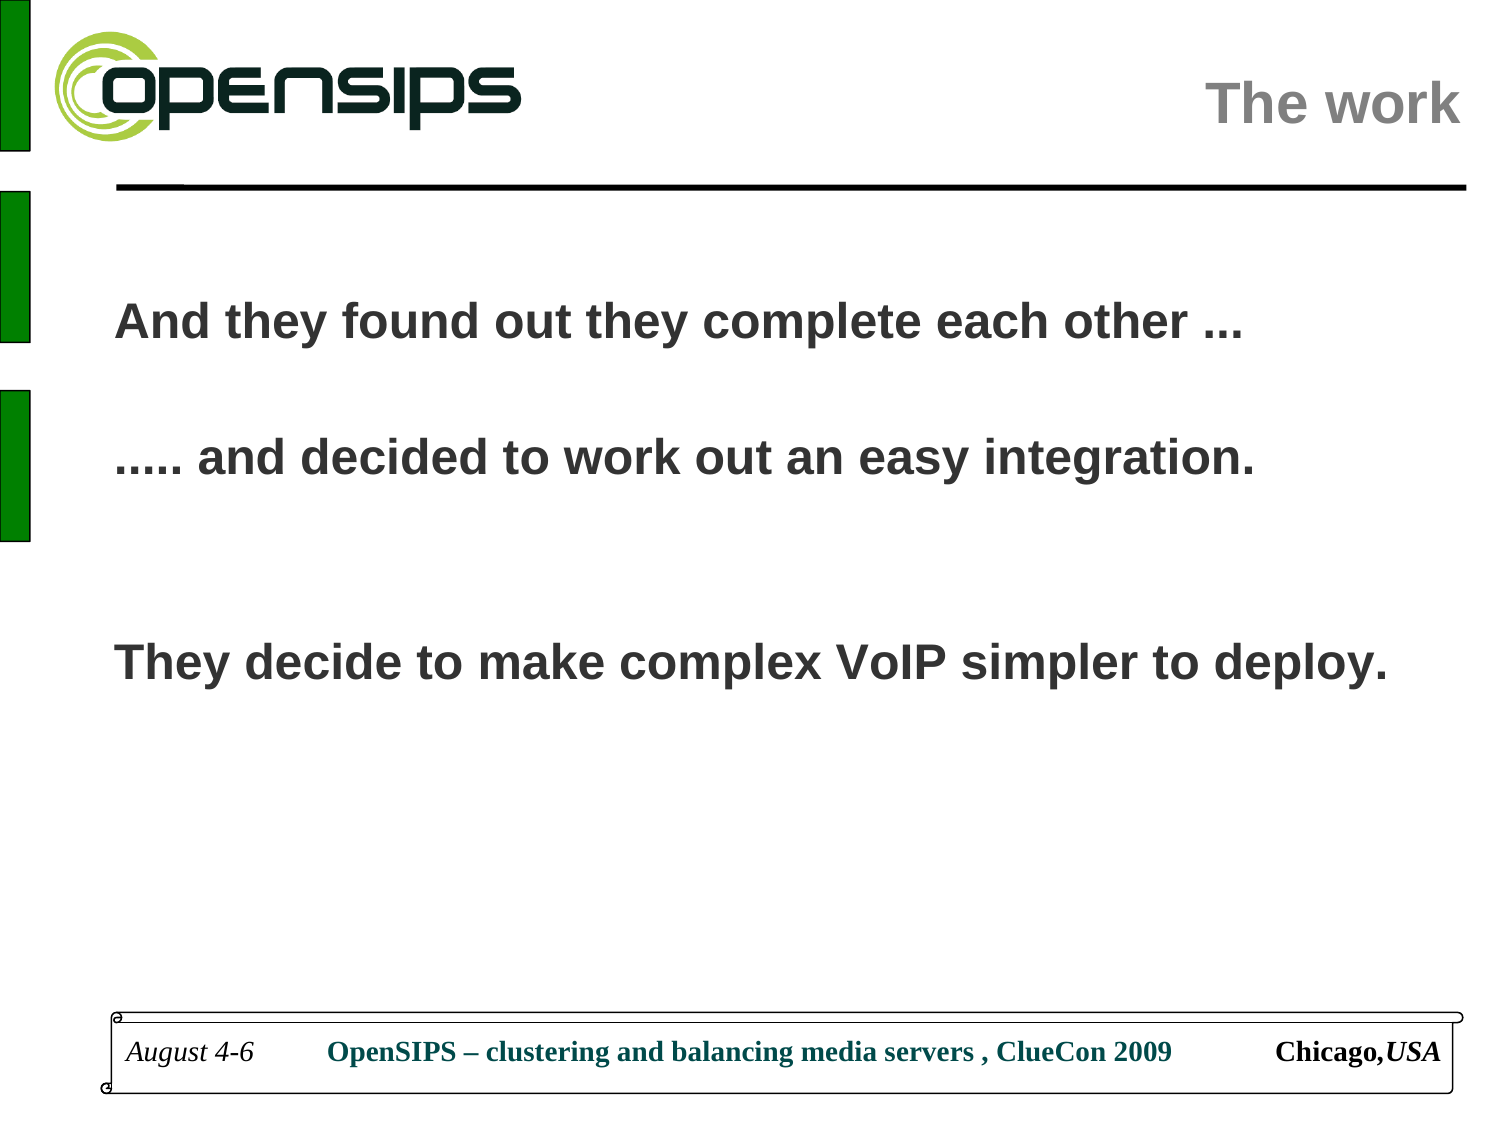

# The work
And they found out they complete each other ...
..... and decided to work out an easy integration.
They decide to make complex VoIP simpler to deploy.